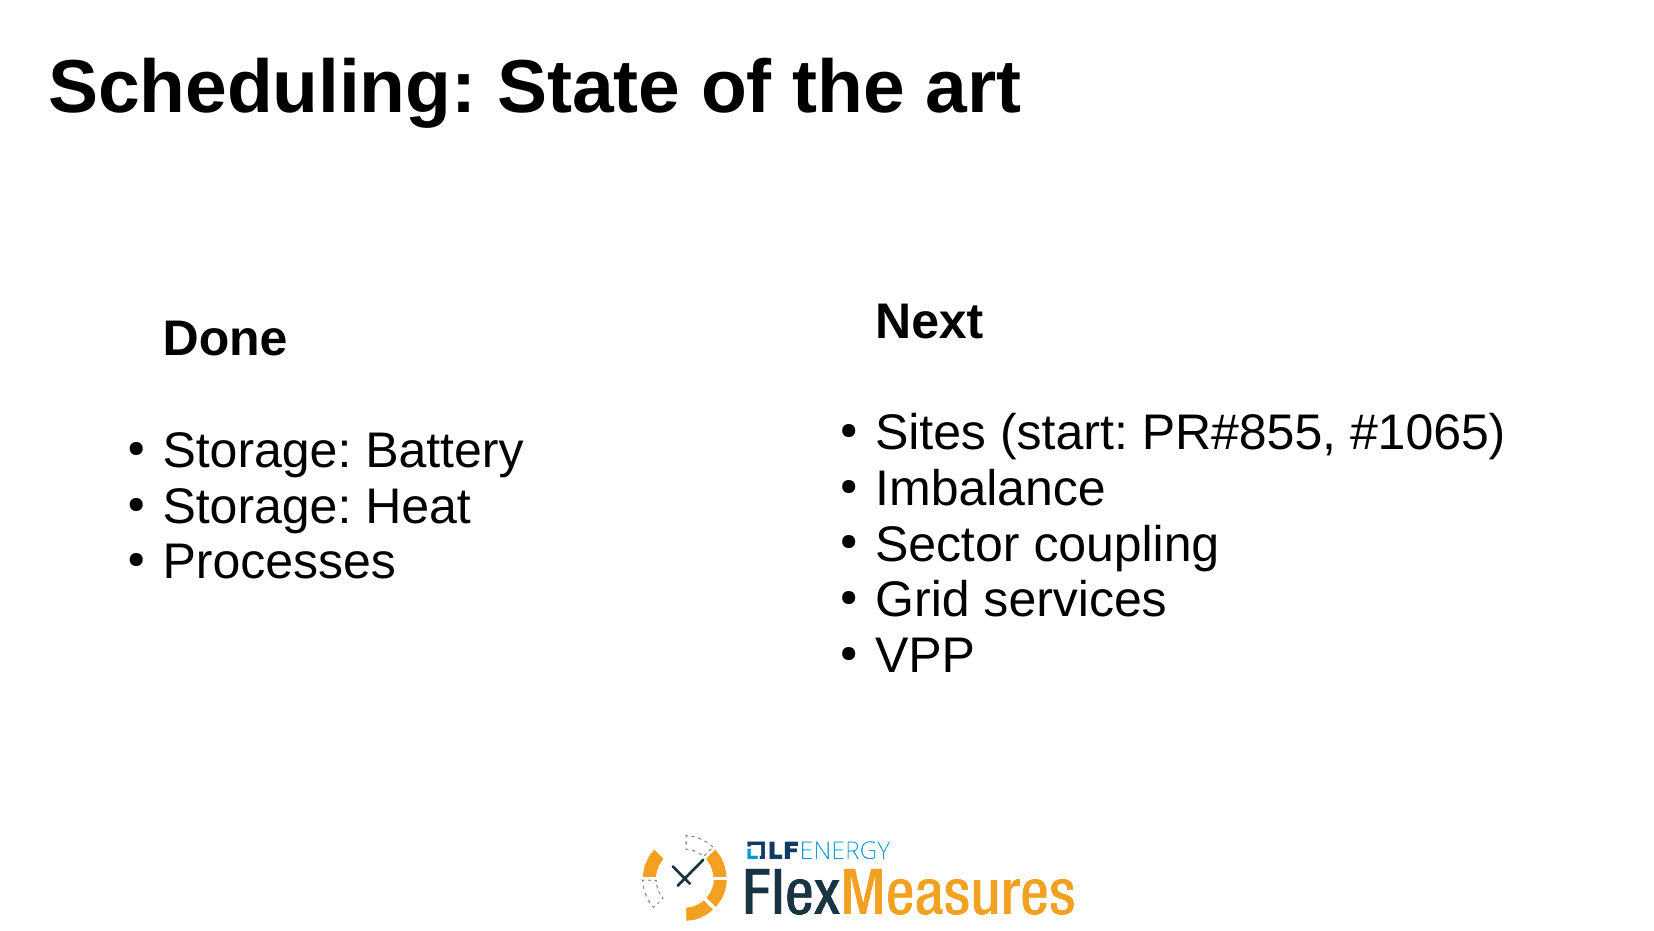

Scheduling: State of the art
Next
Sites (start: PR#855, #1065)
Imbalance
Sector coupling
Grid services
VPP
Done
Storage: Battery
Storage: Heat
Processes